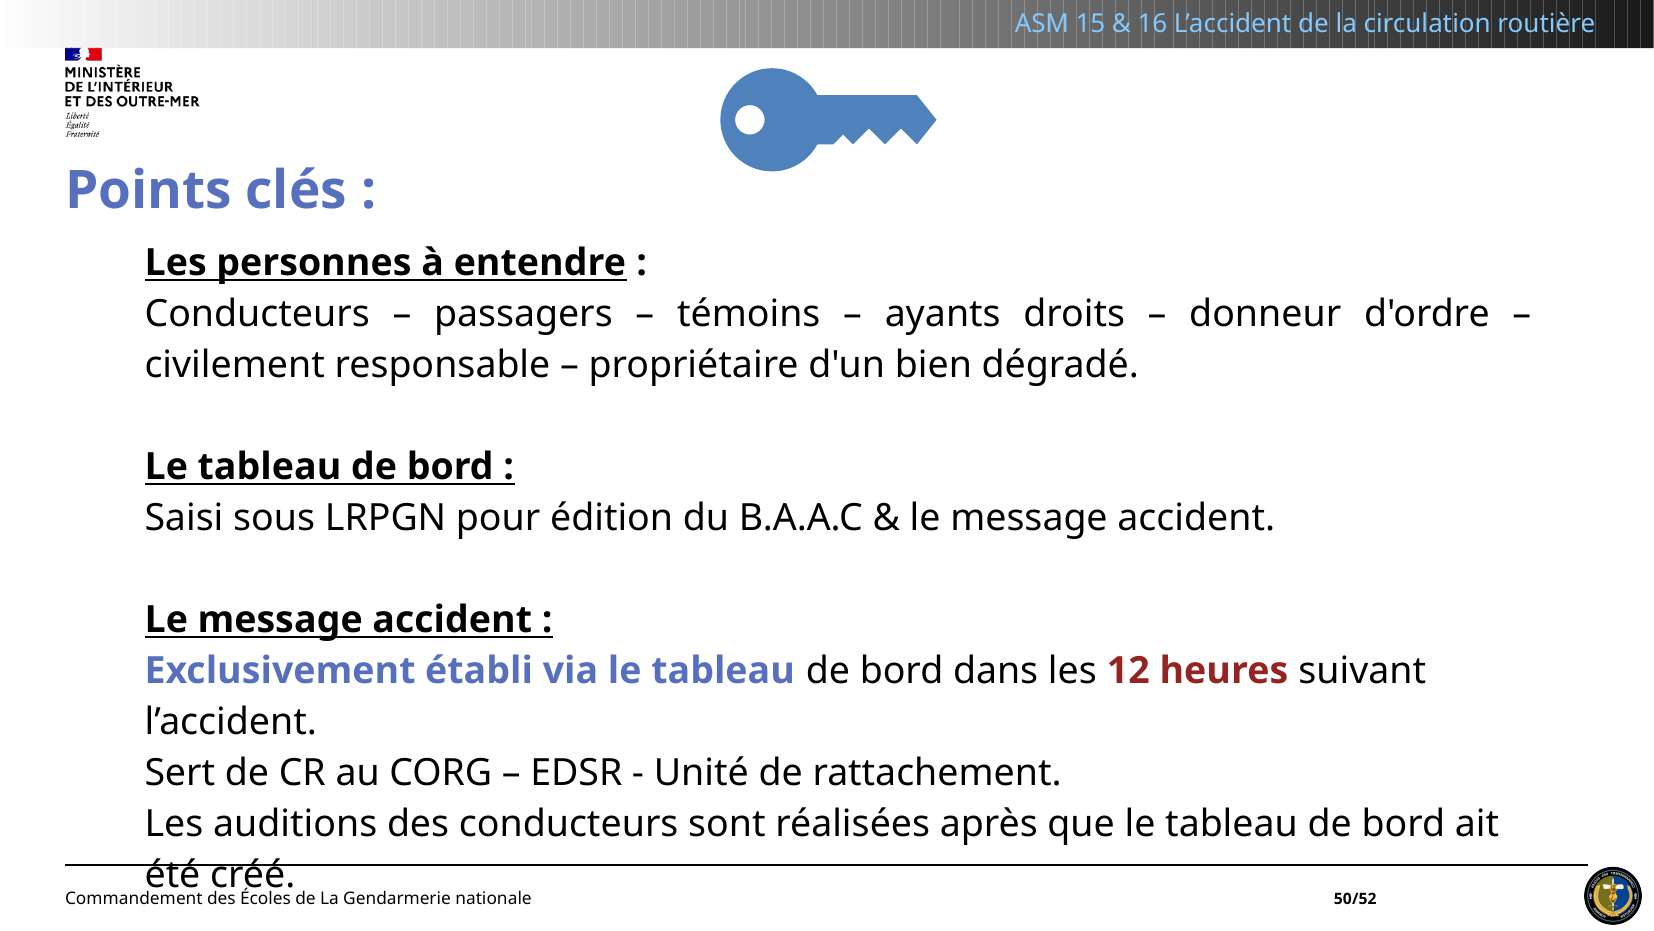

# Points clés :
Les personnes à entendre :
Conducteurs – passagers – témoins – ayants droits – donneur d'ordre – civilement responsable – propriétaire d'un bien dégradé.
Le tableau de bord :
Saisi sous LRPGN pour édition du B.A.A.C & le message accident.
Le message accident :
Exclusivement établi via le tableau de bord dans les 12 heures suivant l’accident.
Sert de CR au CORG – EDSR - Unité de rattachement.
Les auditions des conducteurs sont réalisées après que le tableau de bord ait été créé.